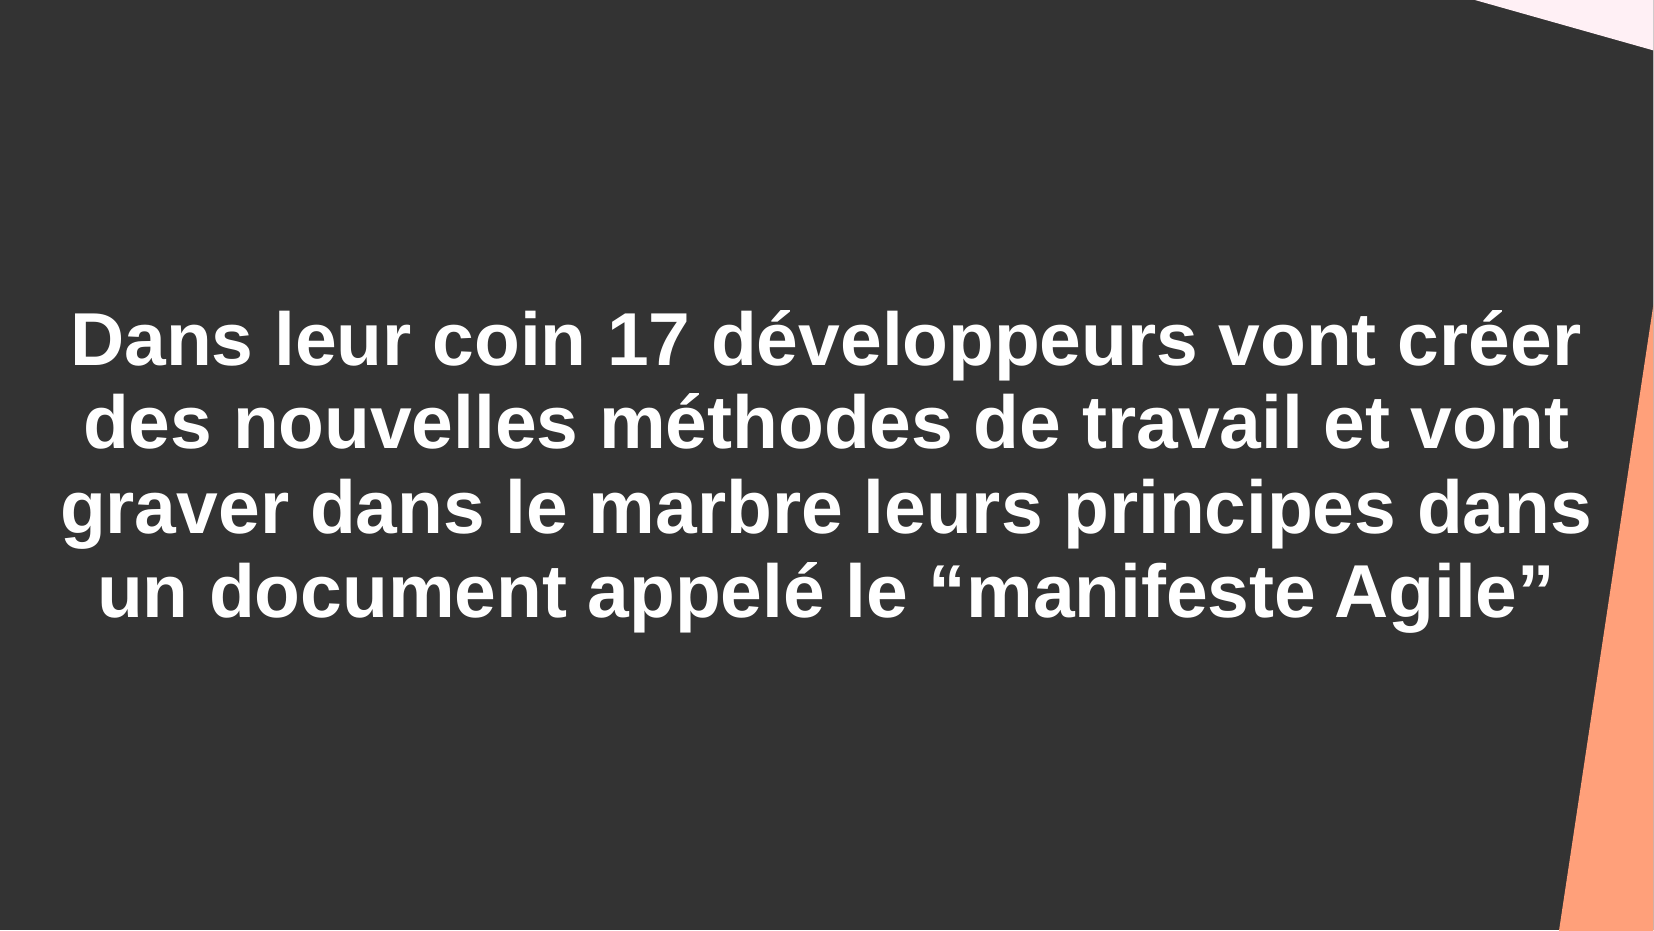

# Dans leur coin 17 développeurs vont créer des nouvelles méthodes de travail et vont graver dans le marbre leurs principes dans un document appelé le “manifeste Agile”